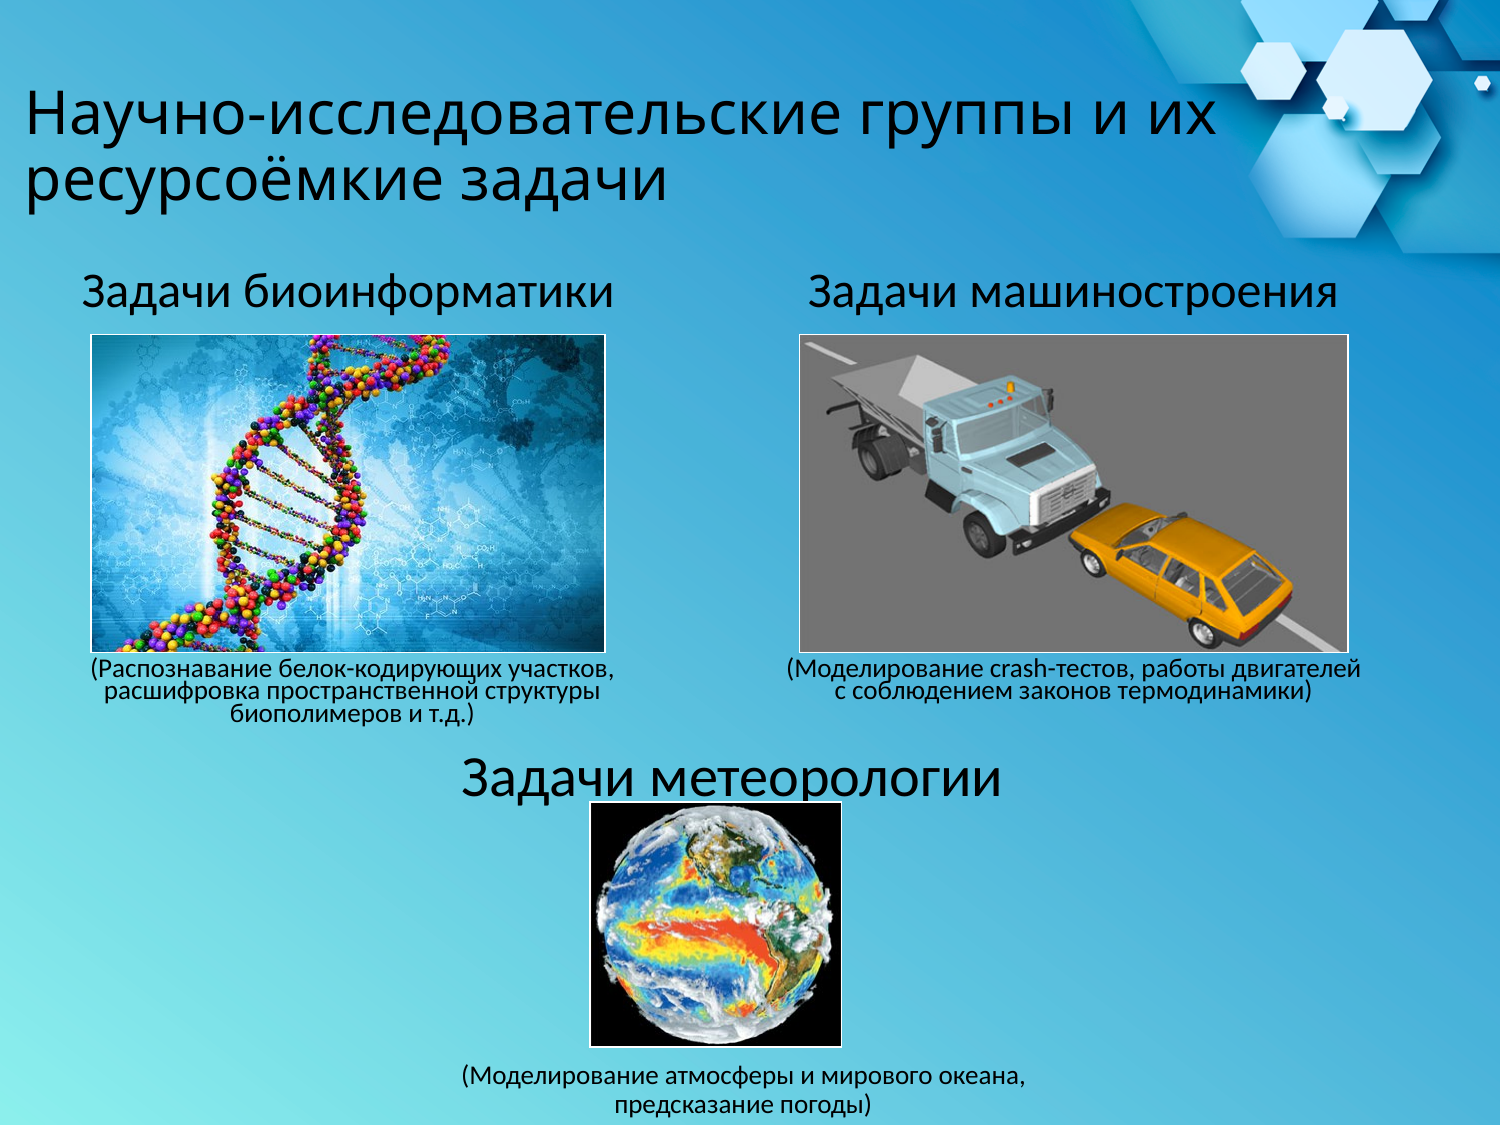

# Научно-исследовательские группы и их ресурсоёмкие задачи
Задачи биоинформатики
Задачи машиностроения
(Распознавание белок-кодирующих участков, расшифровка пространственной структуры биополимеров и т.д.)
(Моделирование crash-тестов, работы двигателей с соблюдением законов термодинамики)
Задачи метеорологии
(Моделирование атмосферы и мирового океана, предсказание погоды)